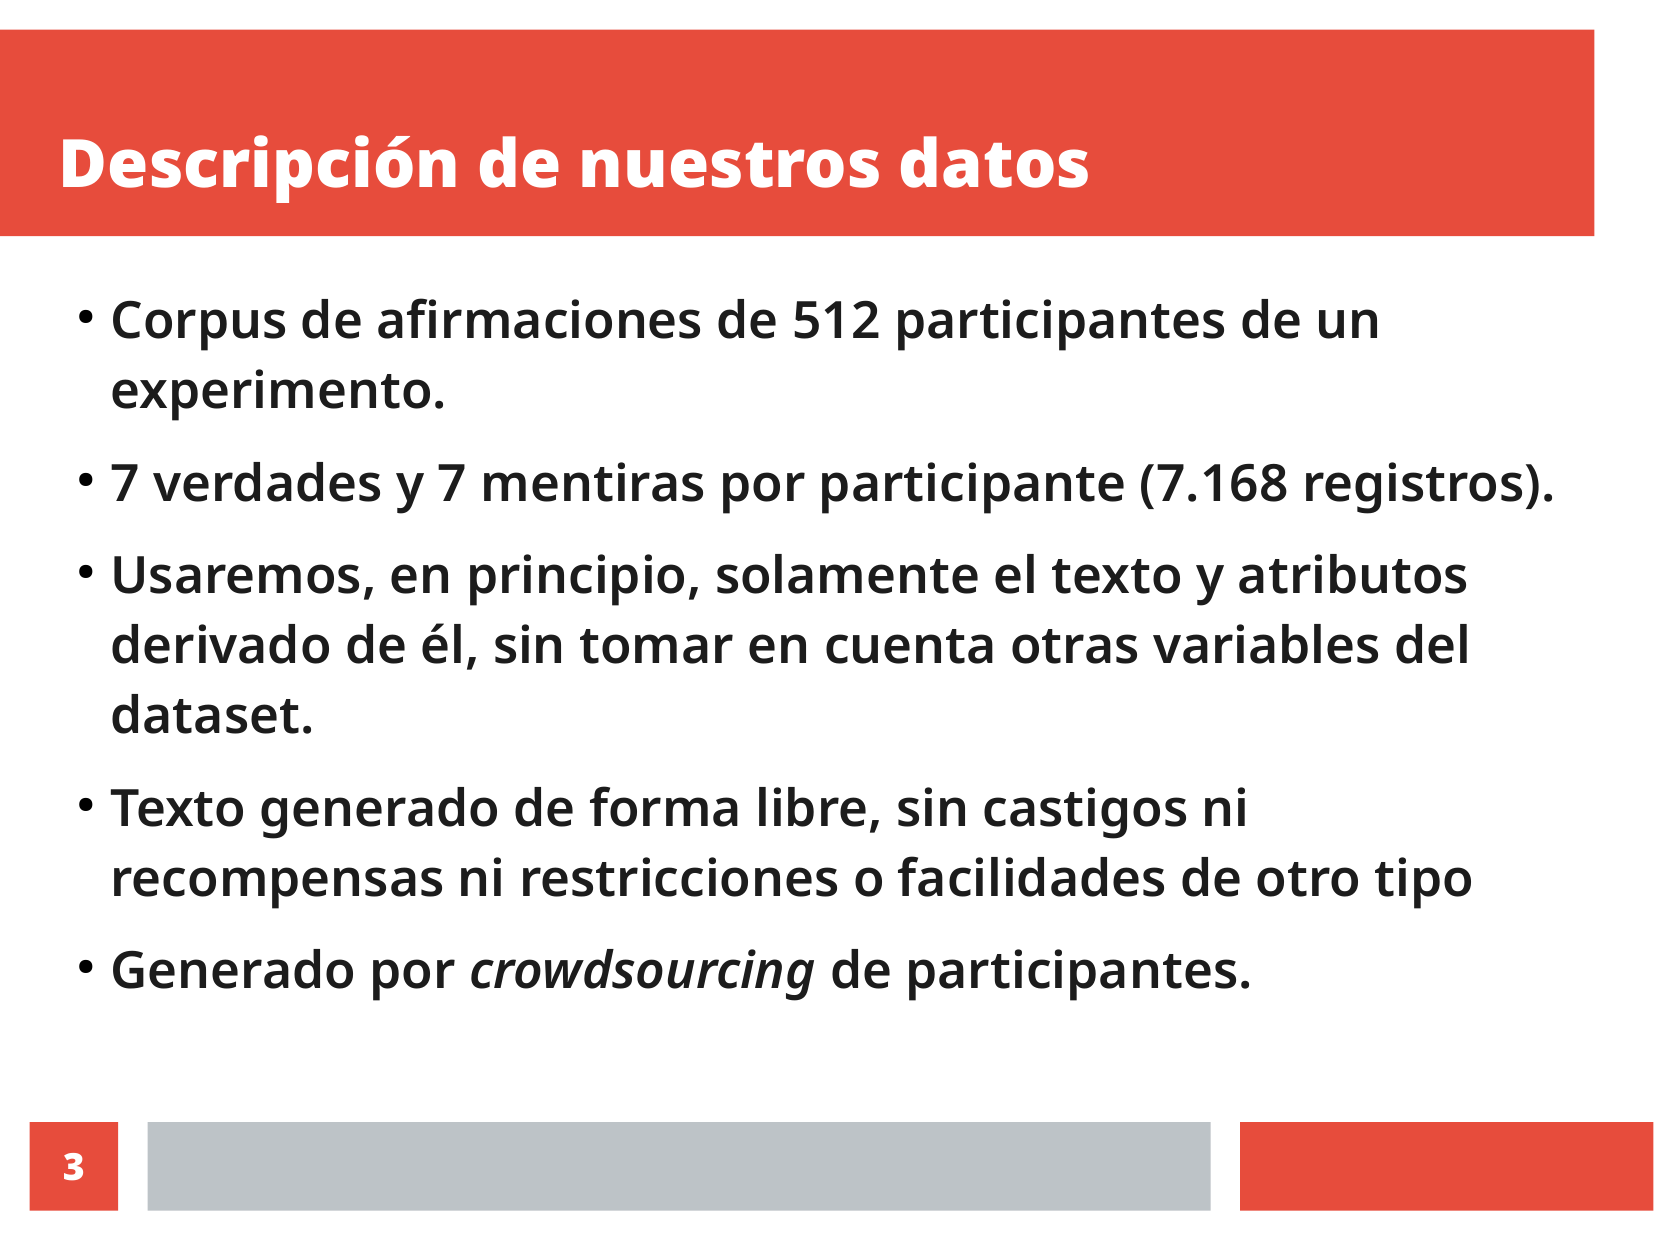

# Descripción de nuestros datos
Corpus de afirmaciones de 512 participantes de un experimento.
7 verdades y 7 mentiras por participante (7.168 registros).
Usaremos, en principio, solamente el texto y atributos derivado de él, sin tomar en cuenta otras variables del dataset.
Texto generado de forma libre, sin castigos ni recompensas ni restricciones o facilidades de otro tipo
Generado por crowdsourcing de participantes.
3